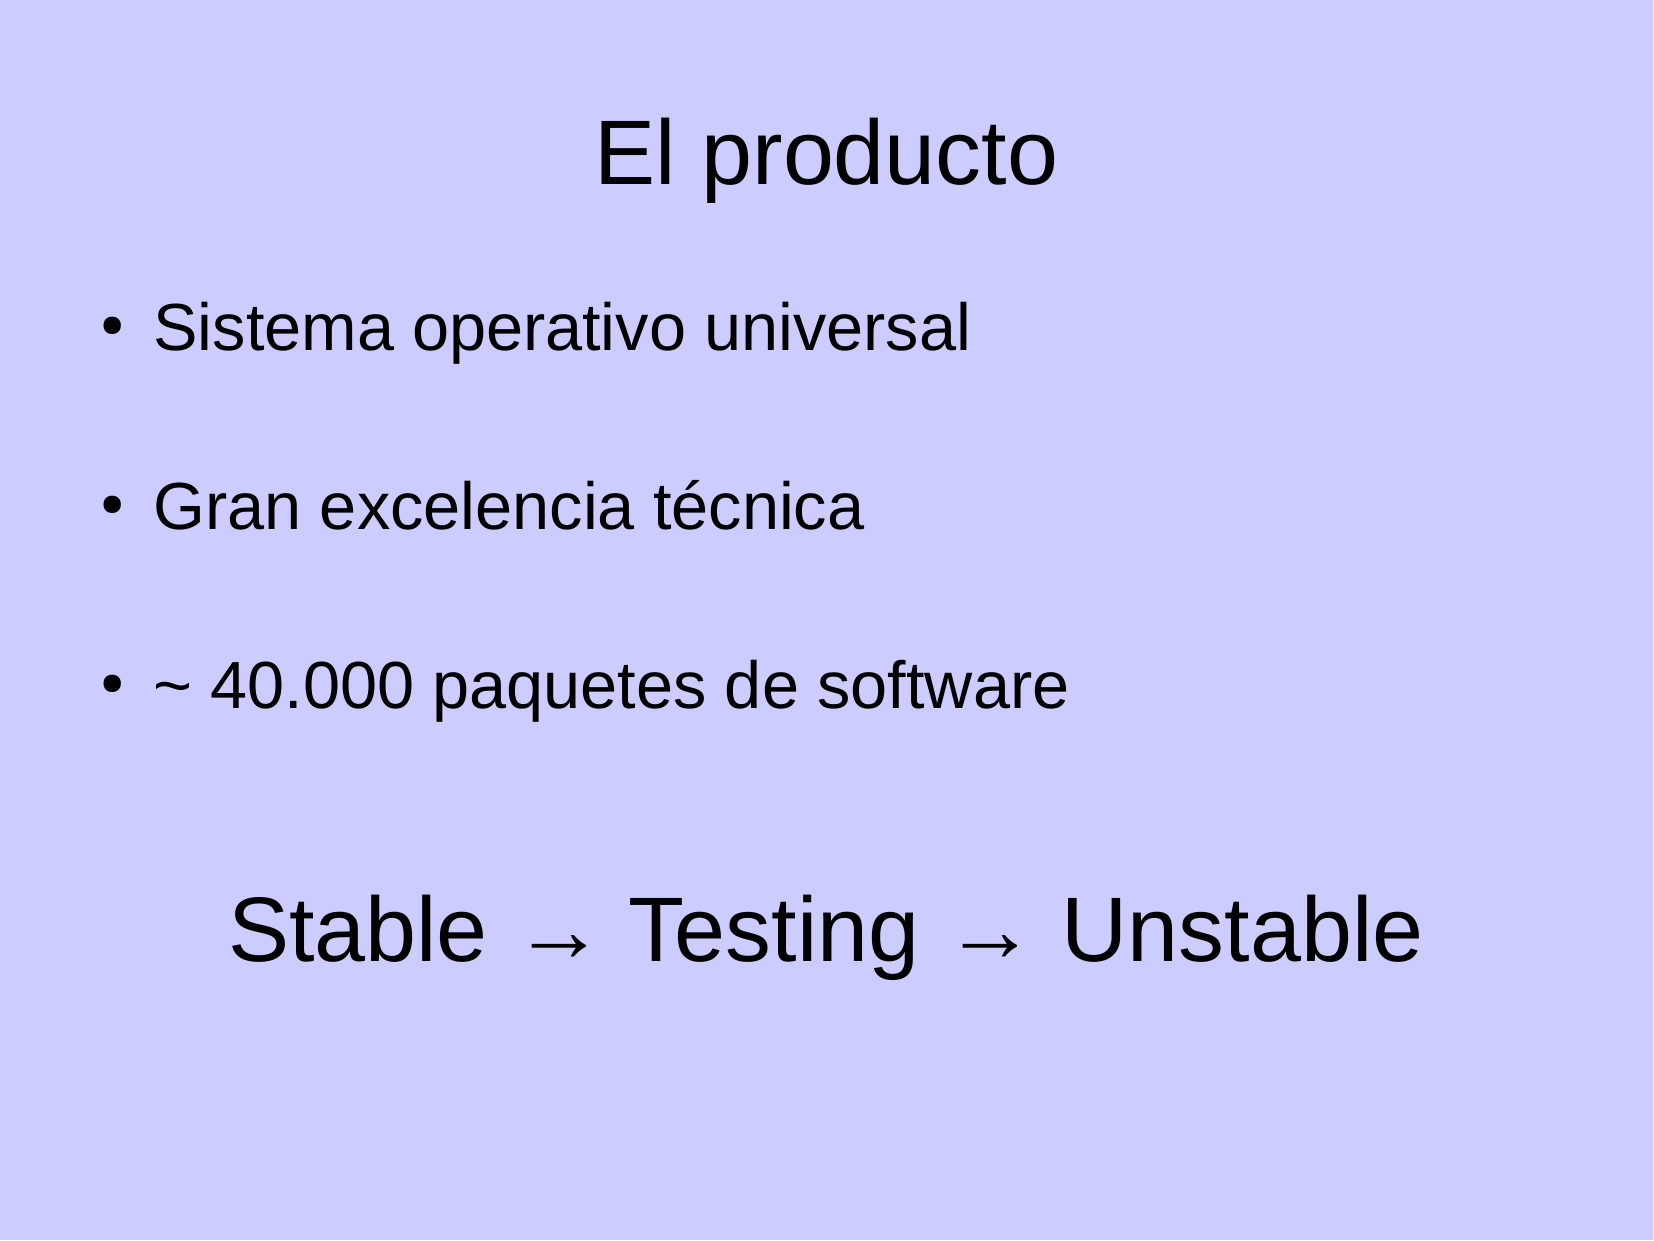

# El producto
Sistema operativo universal
Gran excelencia técnica
~ 40.000 paquetes de software
Stable → Testing → Unstable